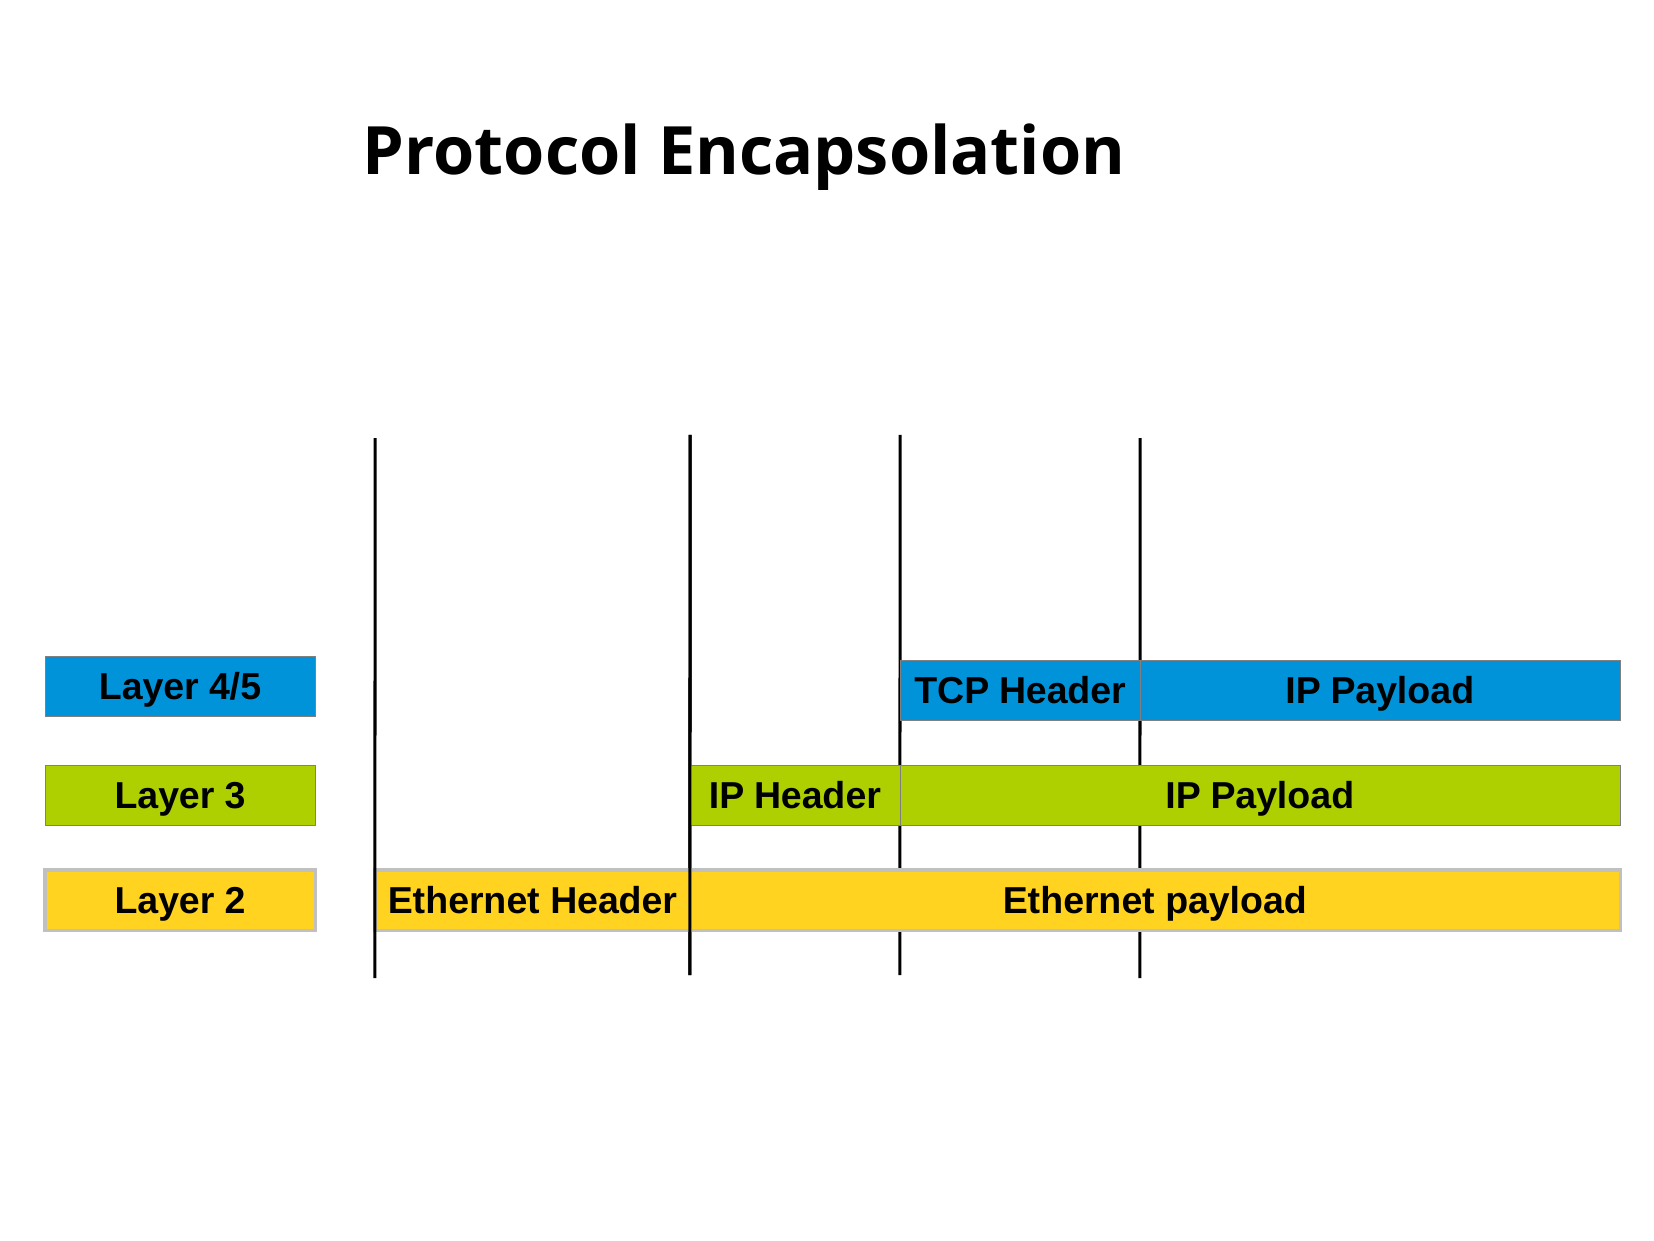

# Protocol Encapsolation
Layer 4/5
TCP Header
IP Payload
Layer 3
IP Header
IP Payload
Layer 2
Layer 2
Ethernet Header
Ethernet payload